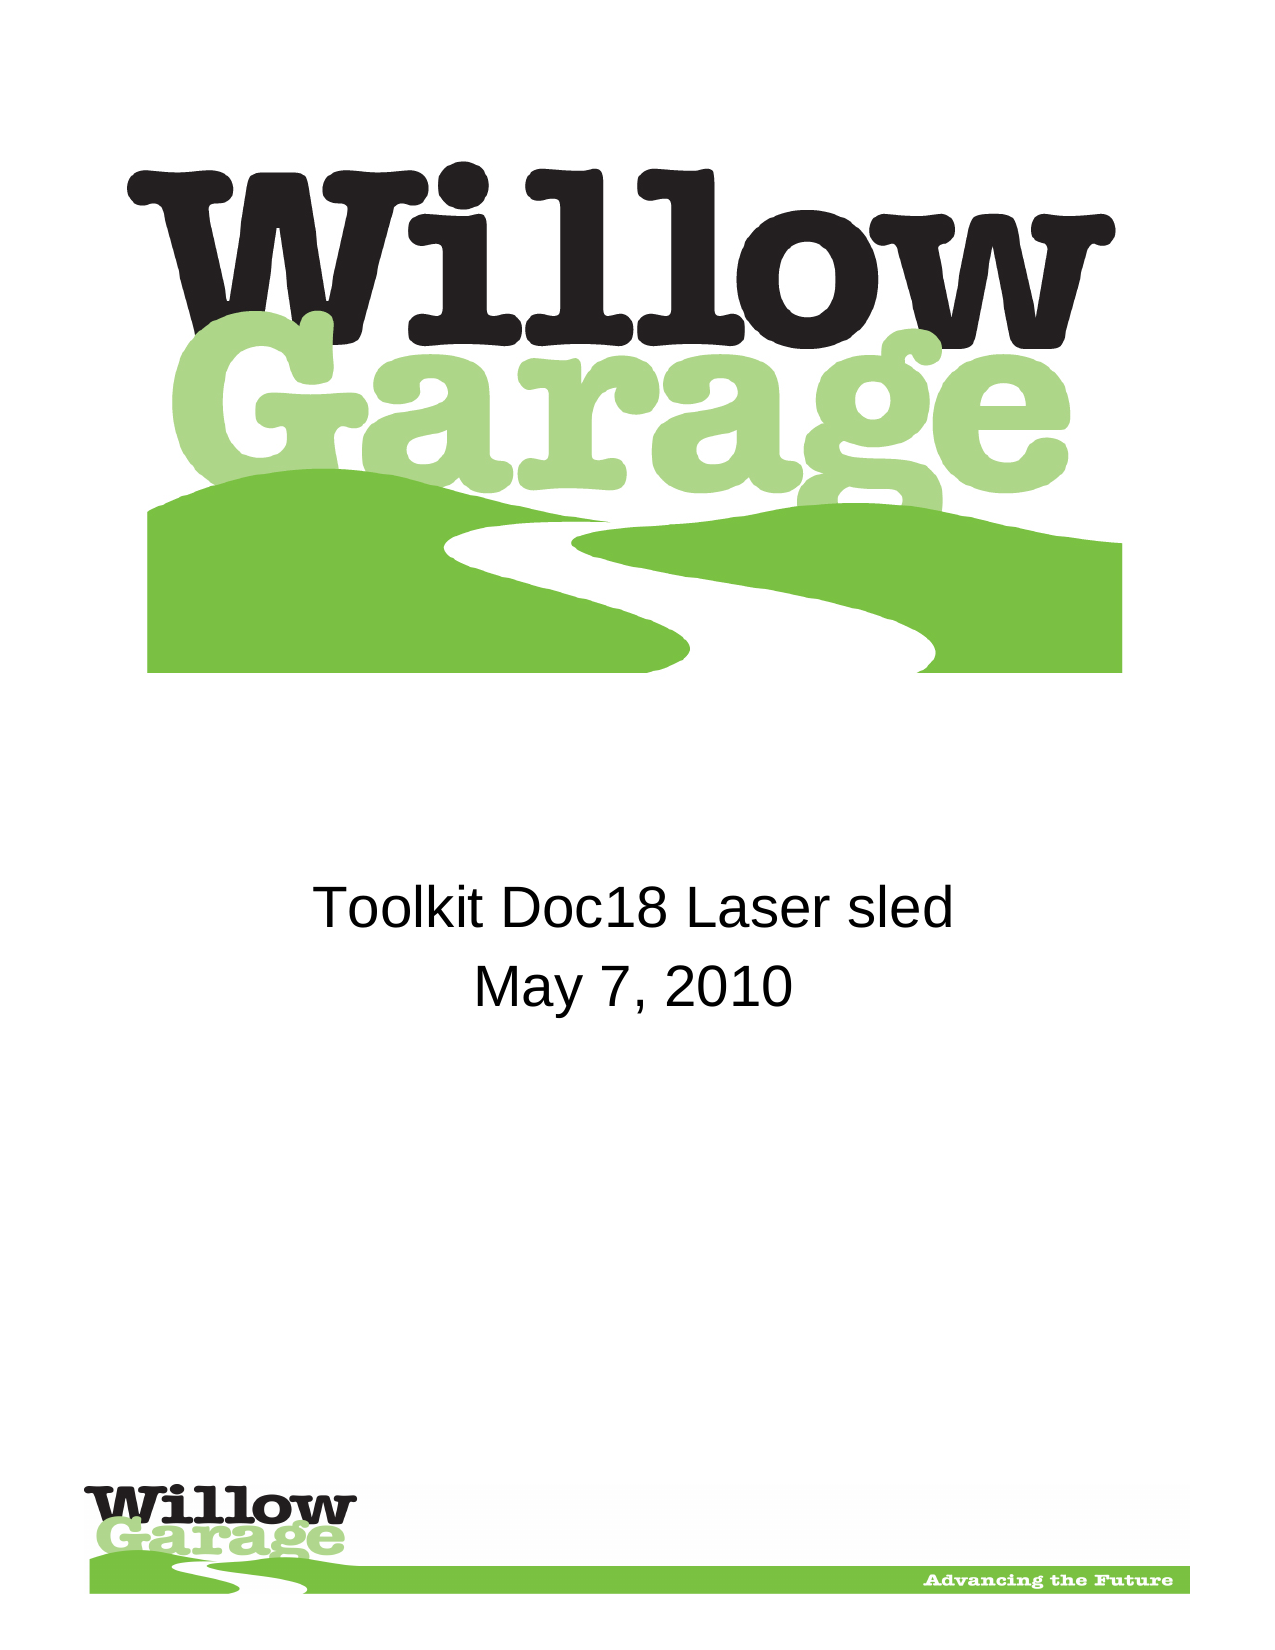

# Toolkit Doc18 Laser sled
May 7, 2010